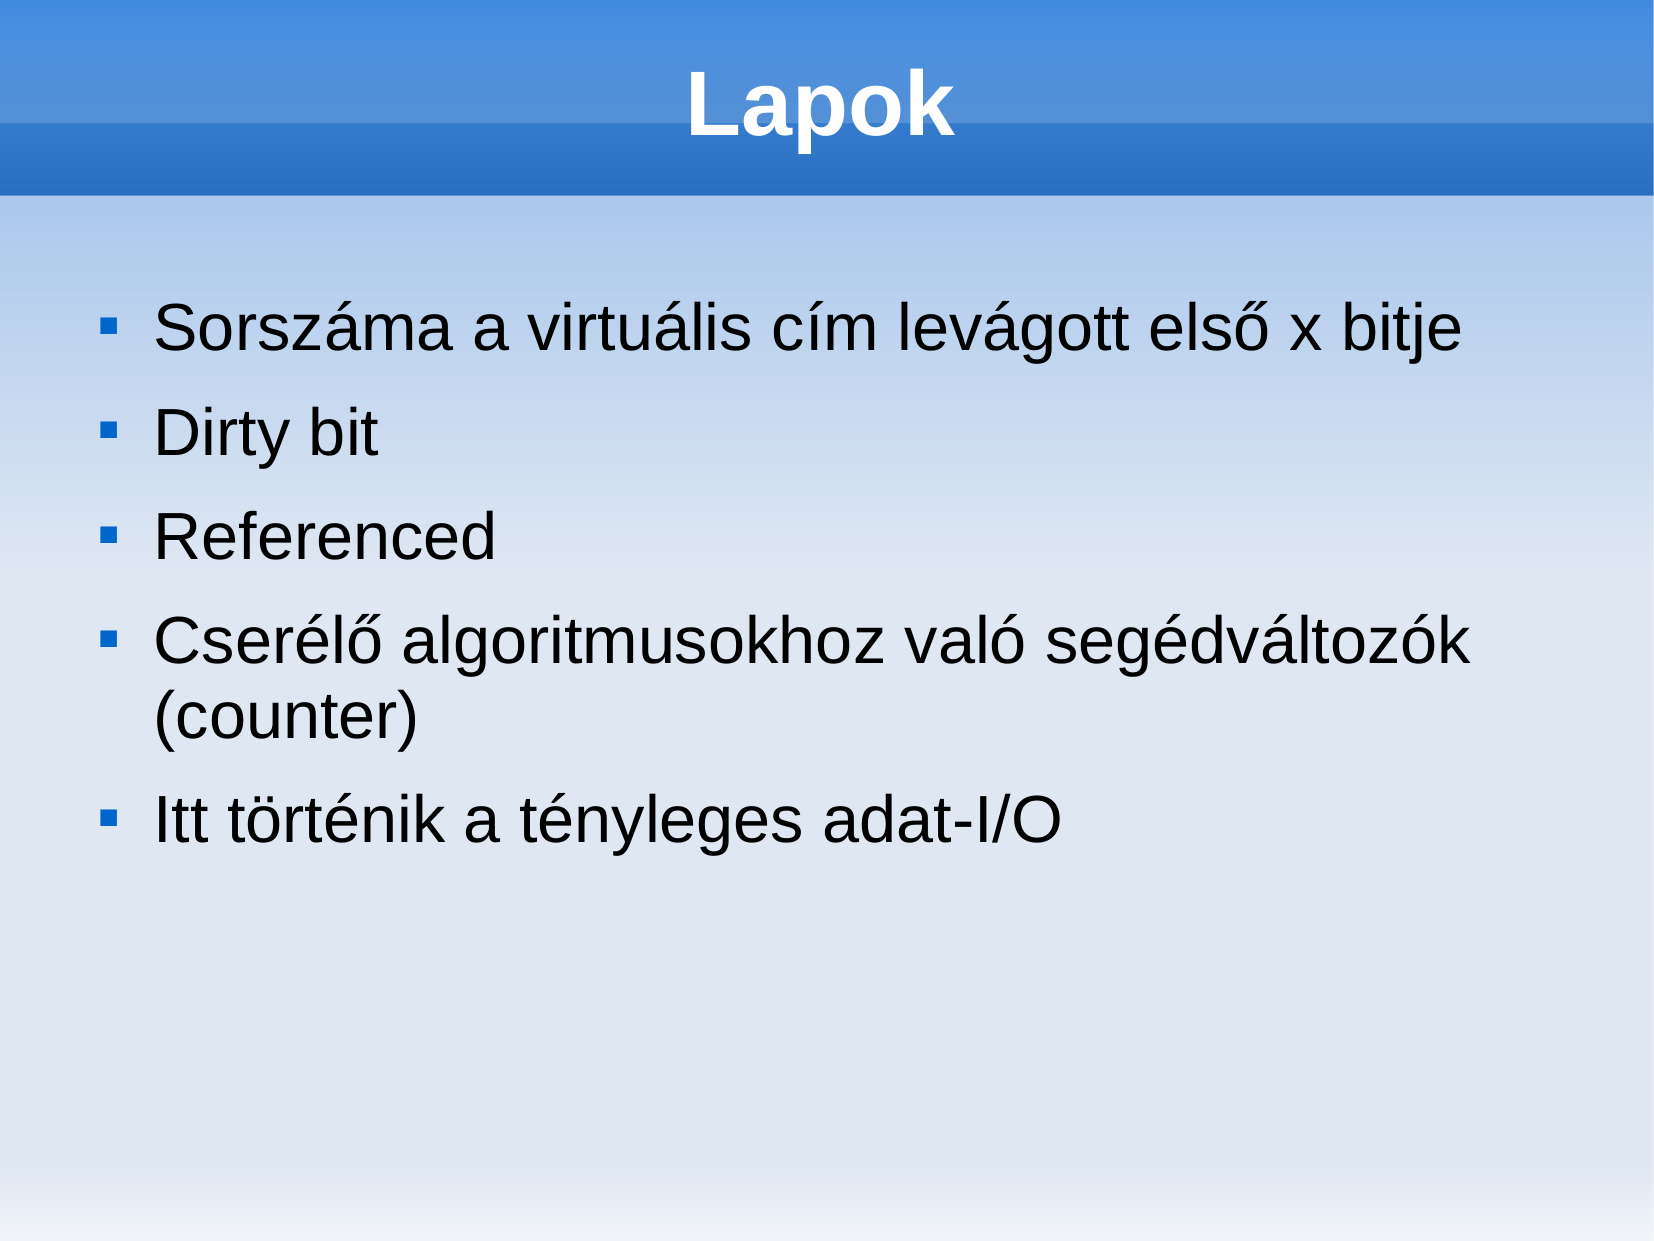

# Lapok
Sorszáma a virtuális cím levágott első x bitje
Dirty bit
Referenced
Cserélő algoritmusokhoz való segédváltozók (counter)
Itt történik a tényleges adat-I/O